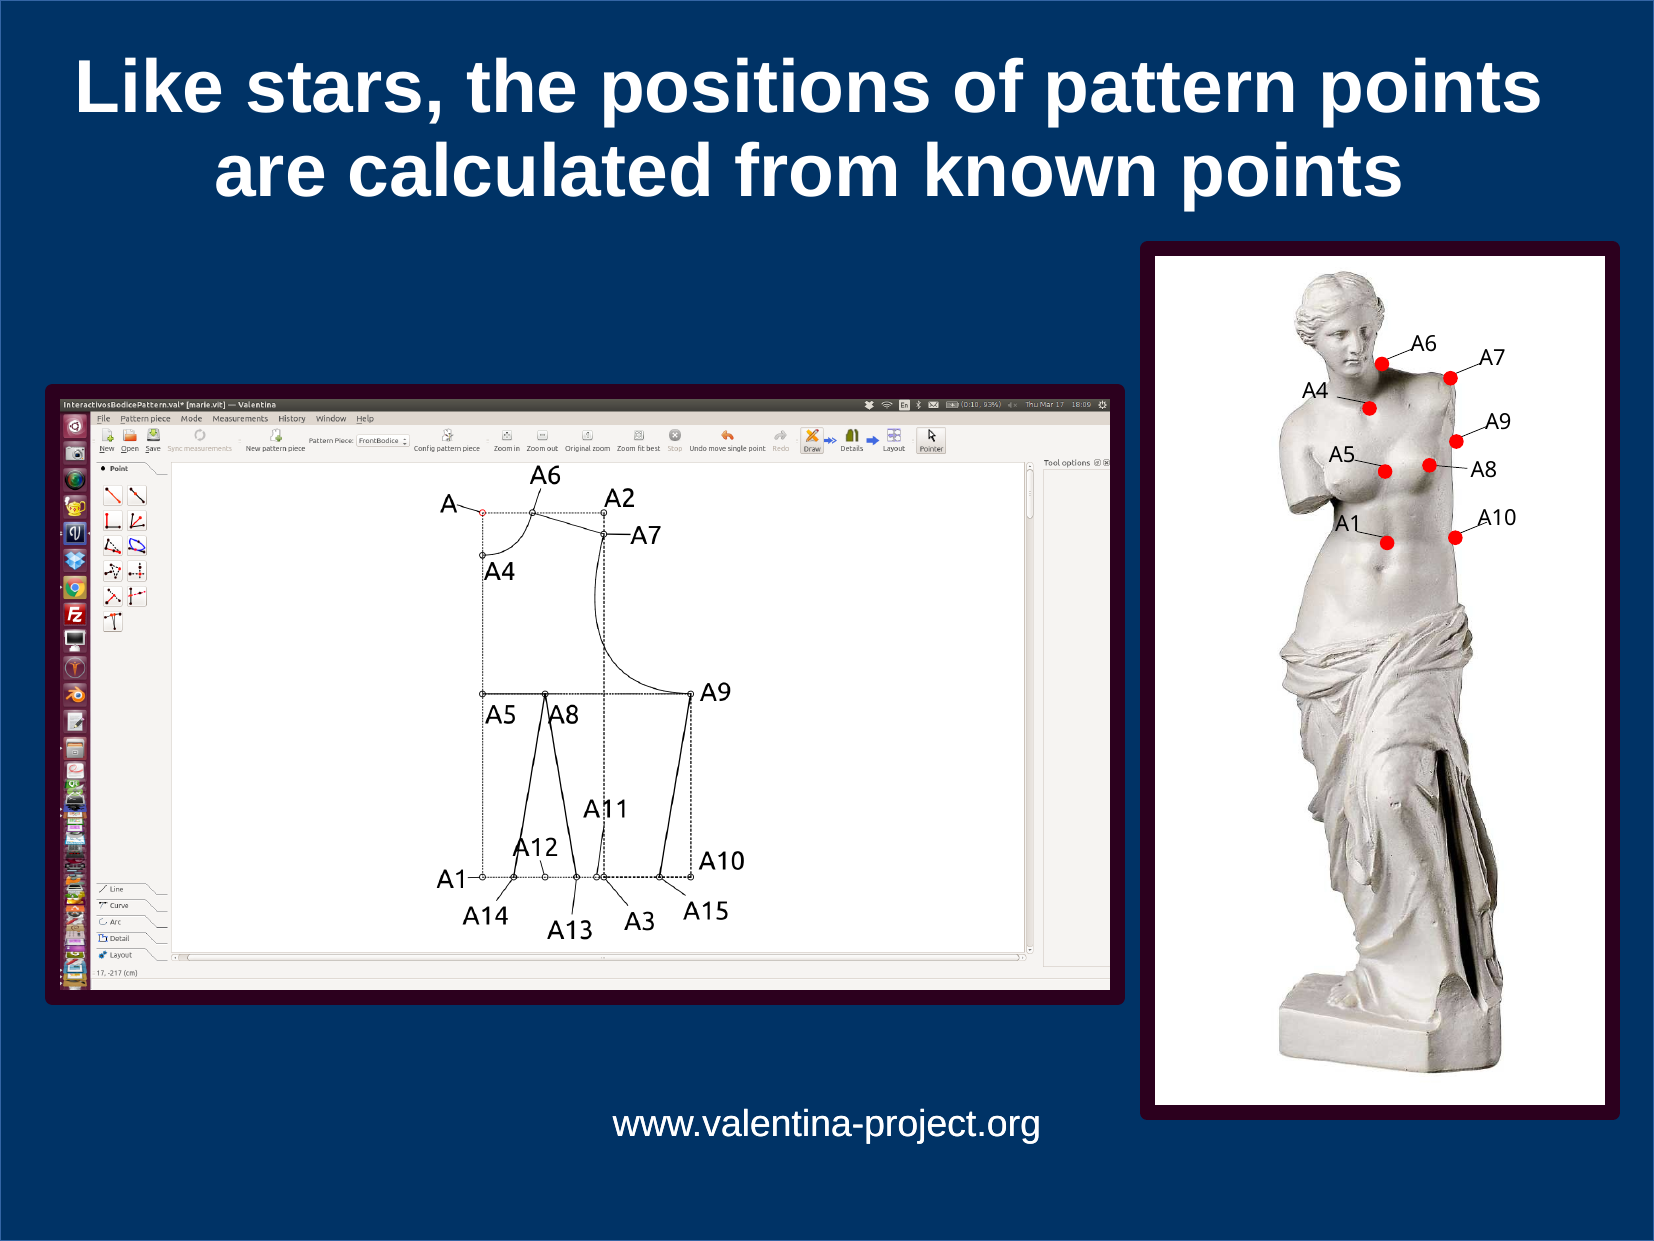

Like stars, the positions of pattern points are calculated from known points
#
www.valentina-project.org
www.valentina-project.org